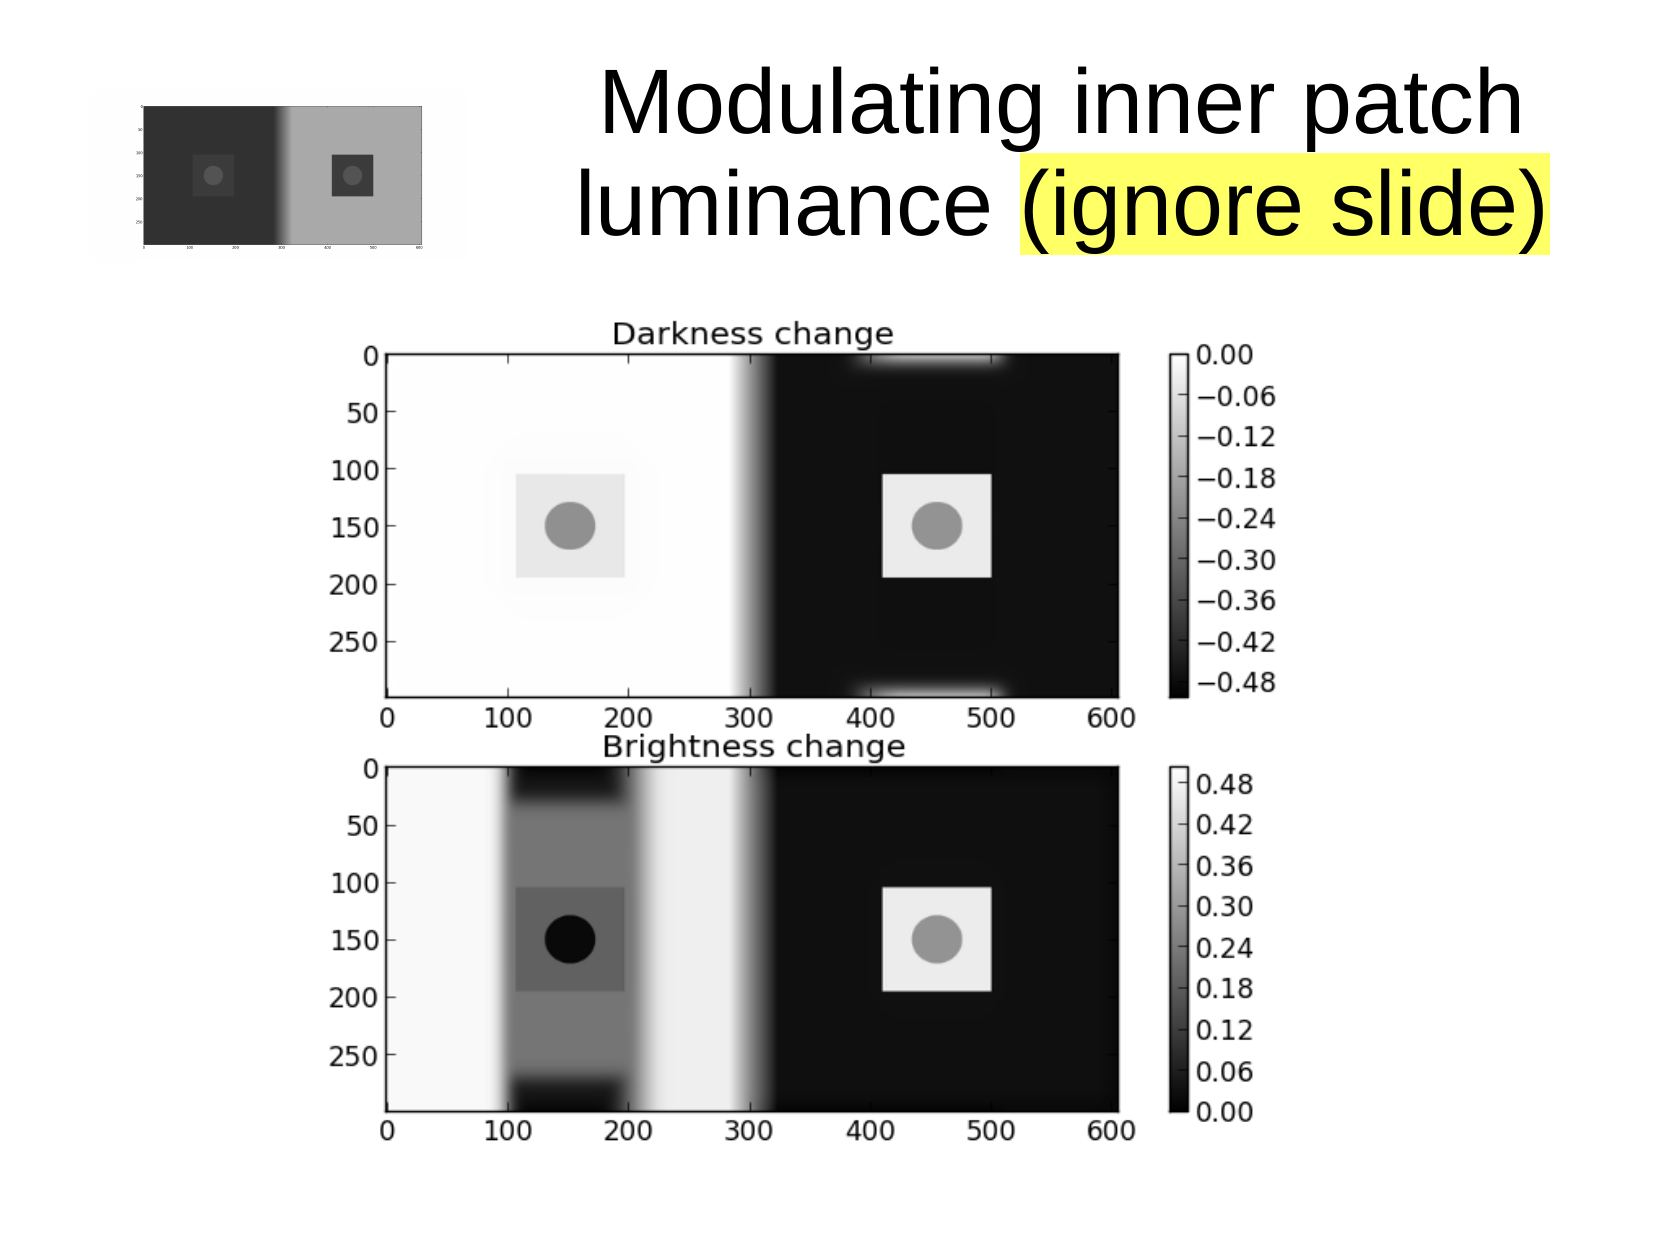

# Modulating inner patch luminance (ignore slide)